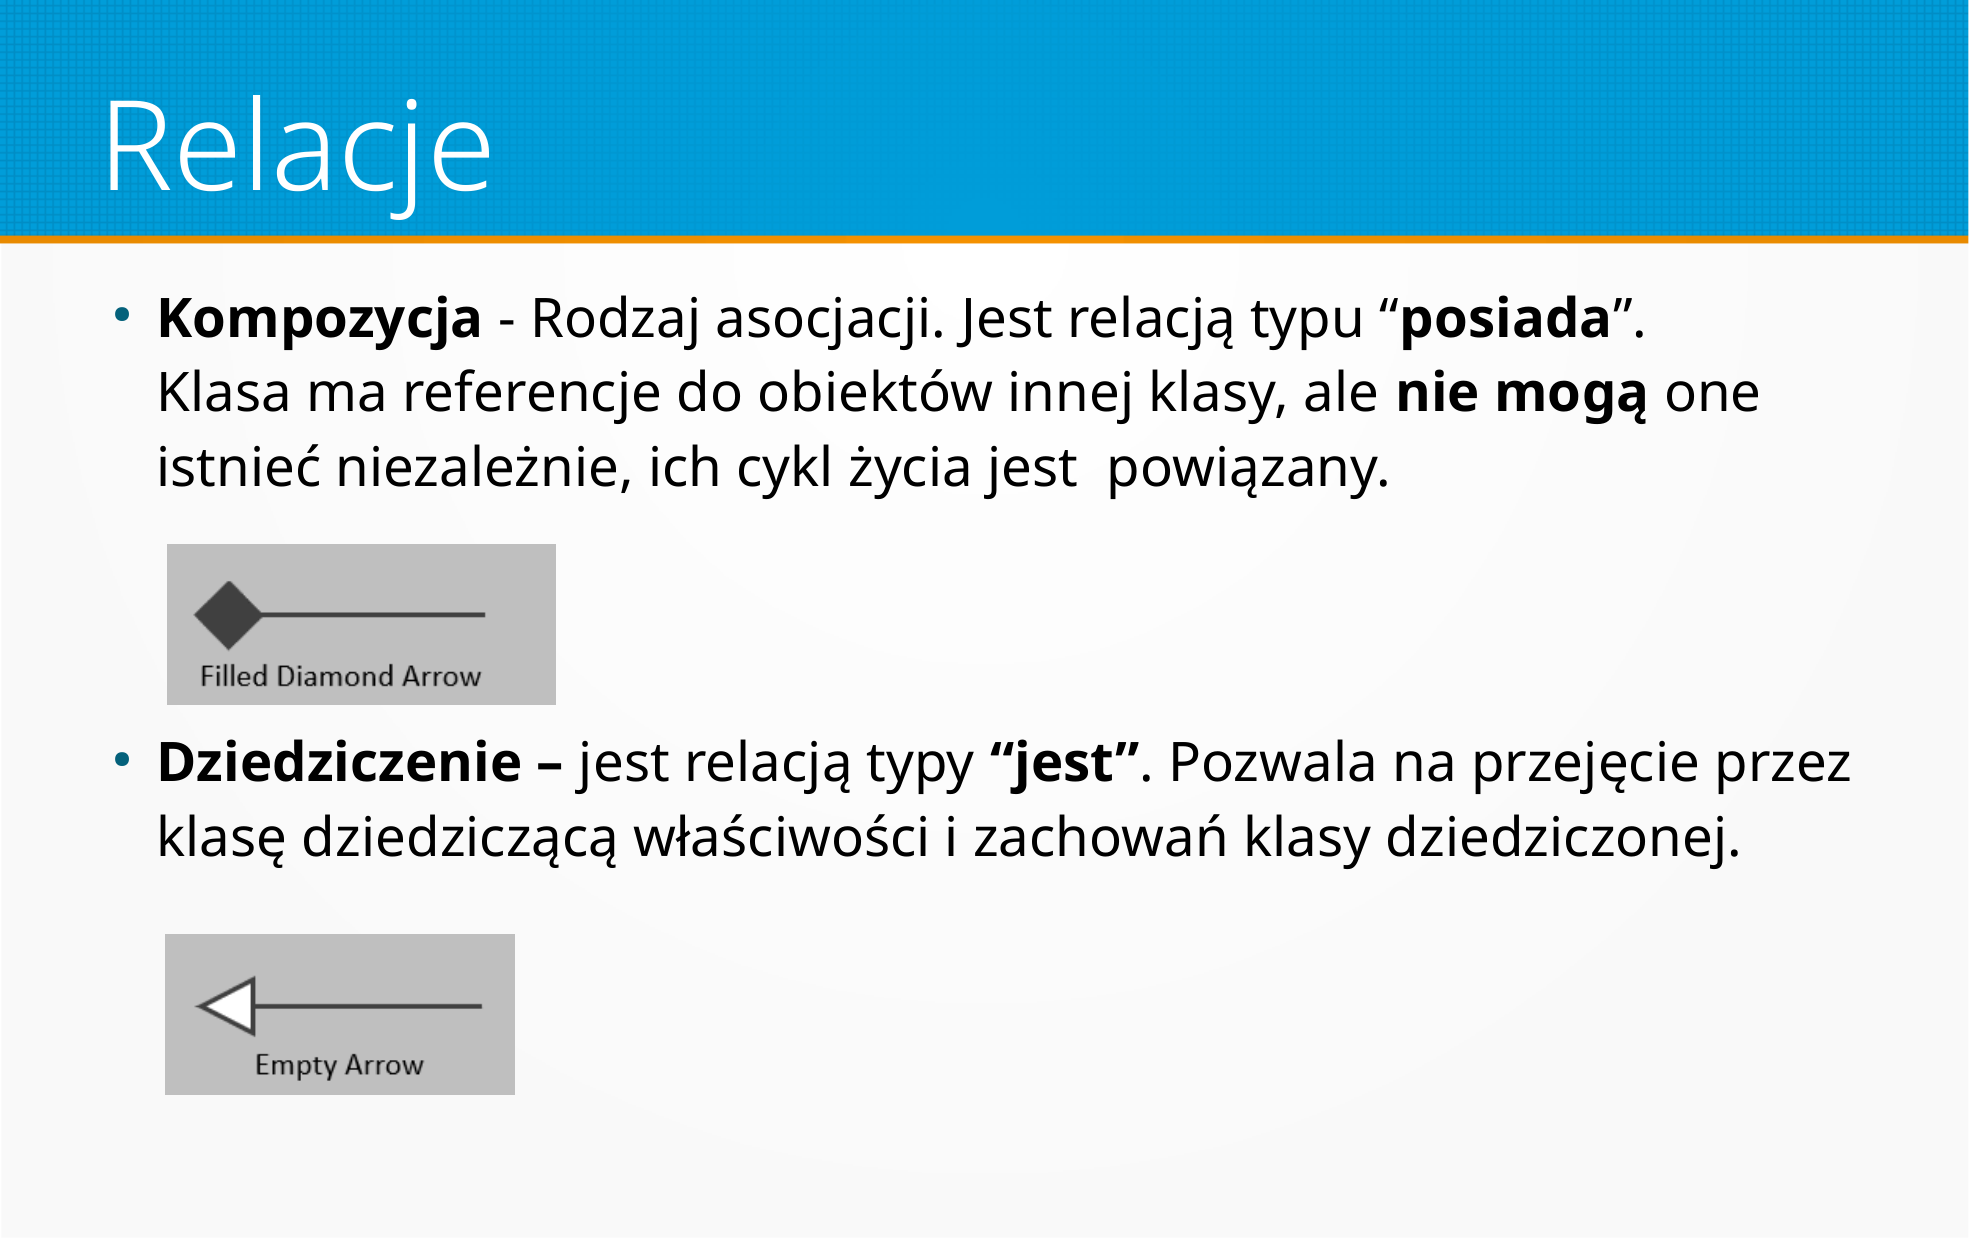

# Relacje
Kompozycja - Rodzaj asocjacji. Jest relacją typu “posiada”.
Klasa ma referencje do obiektów innej klasy, ale nie mogą one istnieć niezależnie, ich cykl życia jest powiązany.
Dziedziczenie – jest relacją typy “jest”. Pozwala na przejęcie przez klasę dziedziczącą właściwości i zachowań klasy dziedziczonej.